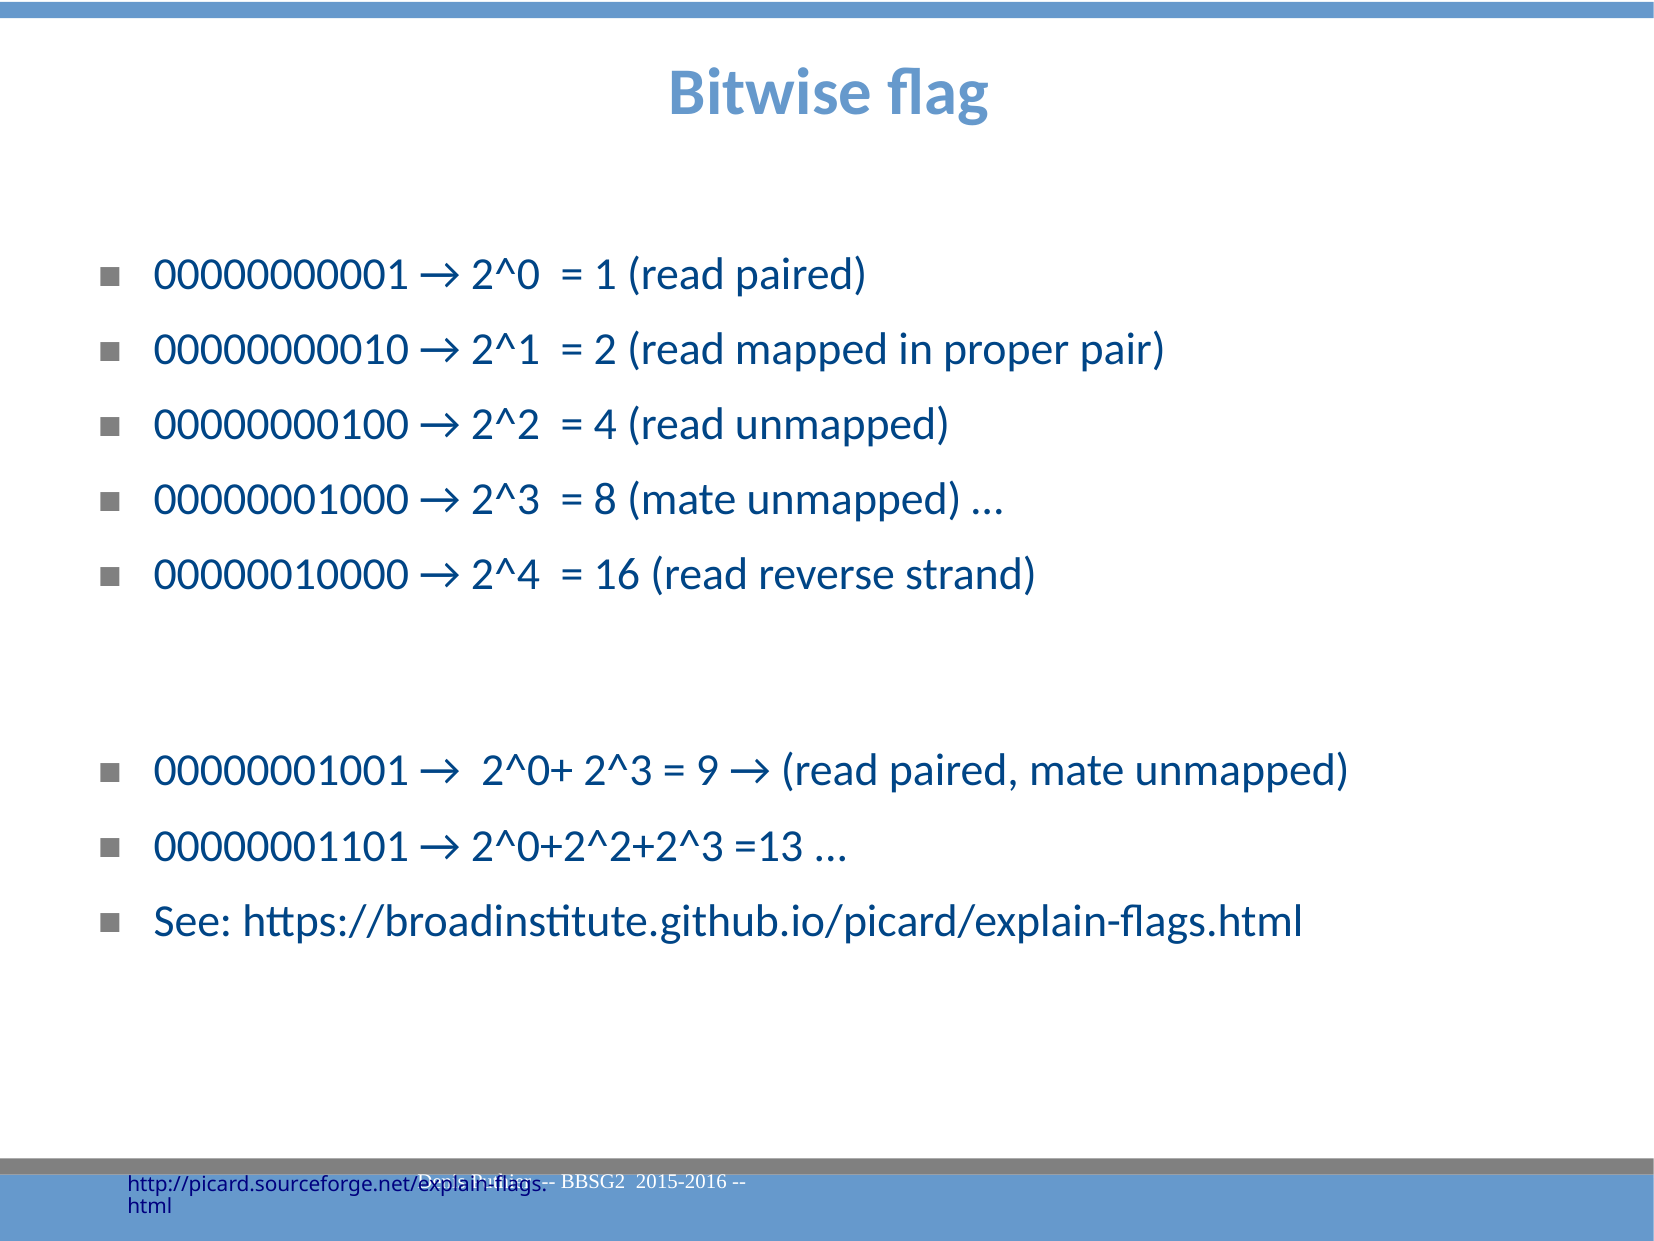

Bitwise flag
# 00000000001 → 2^0 = 1 (read paired)
00000000010 → 2^1 = 2 (read mapped in proper pair)
00000000100 → 2^2 = 4 (read unmapped)
00000001000 → 2^3 = 8 (mate unmapped) …
00000010000 → 2^4 = 16 (read reverse strand)
00000001001 → 2^0+ 2^3 = 9 → (read paired, mate unmapped)
00000001101 → 2^0+2^2+2^3 =13 ...
See: https://broadinstitute.github.io/picard/explain-flags.html
http://picard.sourceforge.net/explain-flags.html